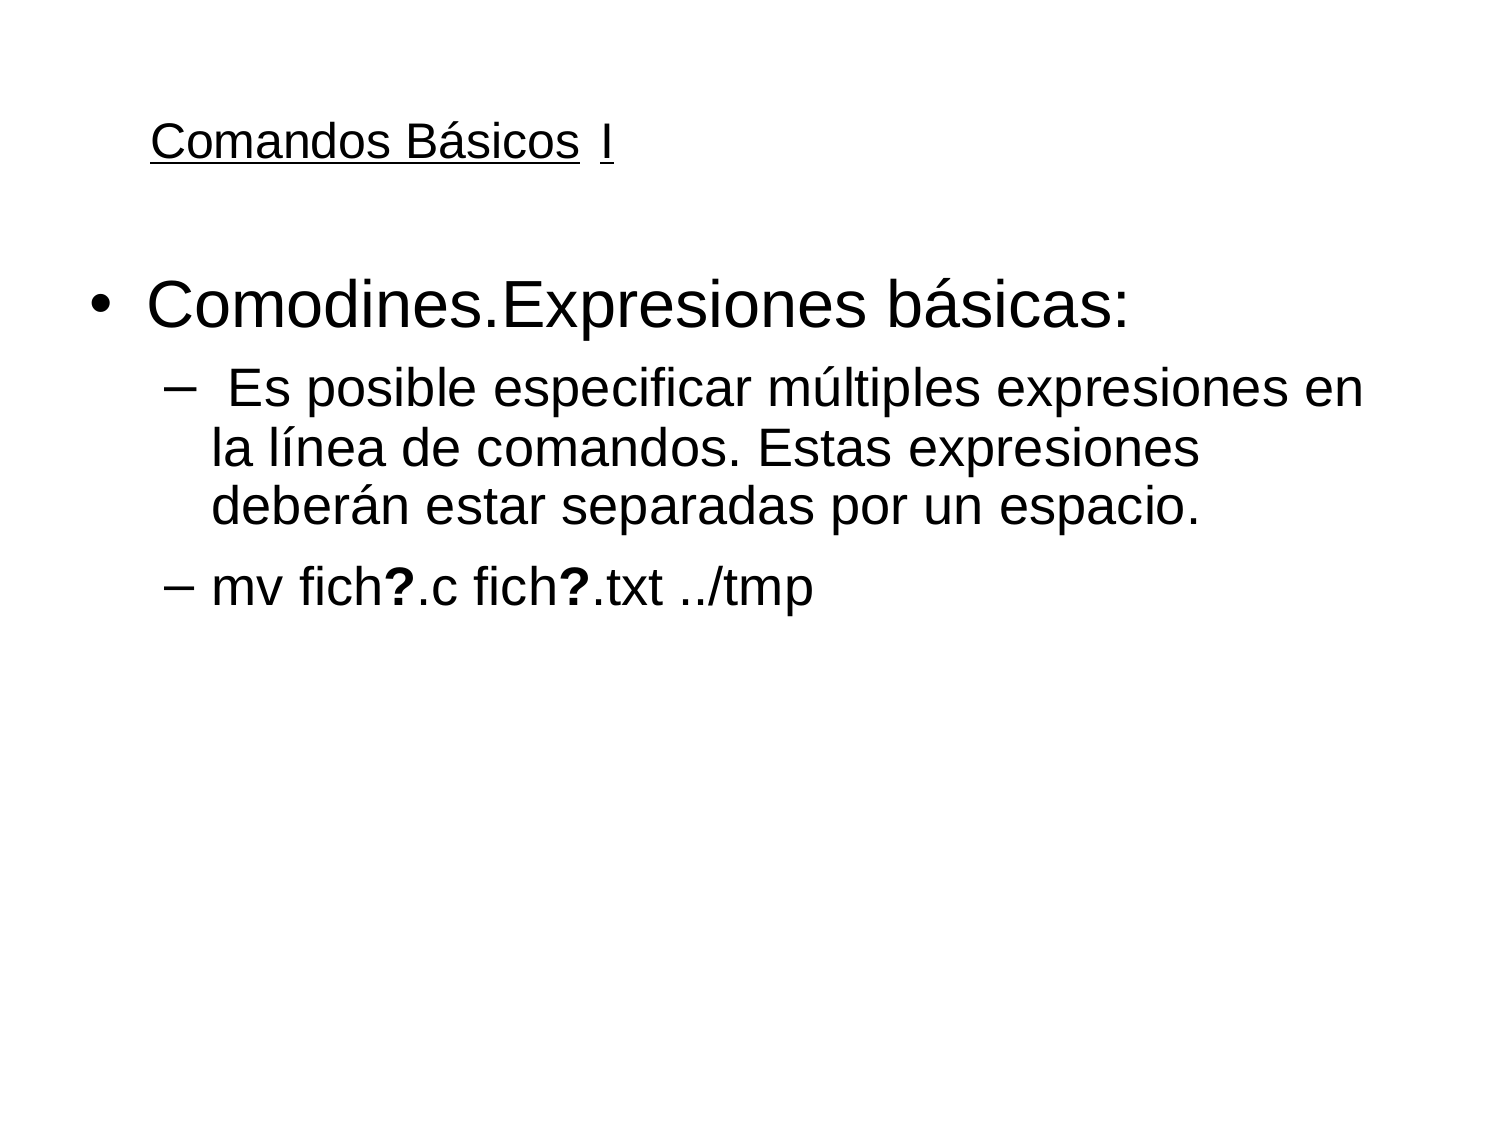

# Comandos Básicos	I
Comodines.Expresiones básicas:
 Es posible especificar múltiples expresiones en la línea de comandos. Estas expresiones deberán estar separadas por un espacio.
mv fich?.c fich?.txt ../tmp